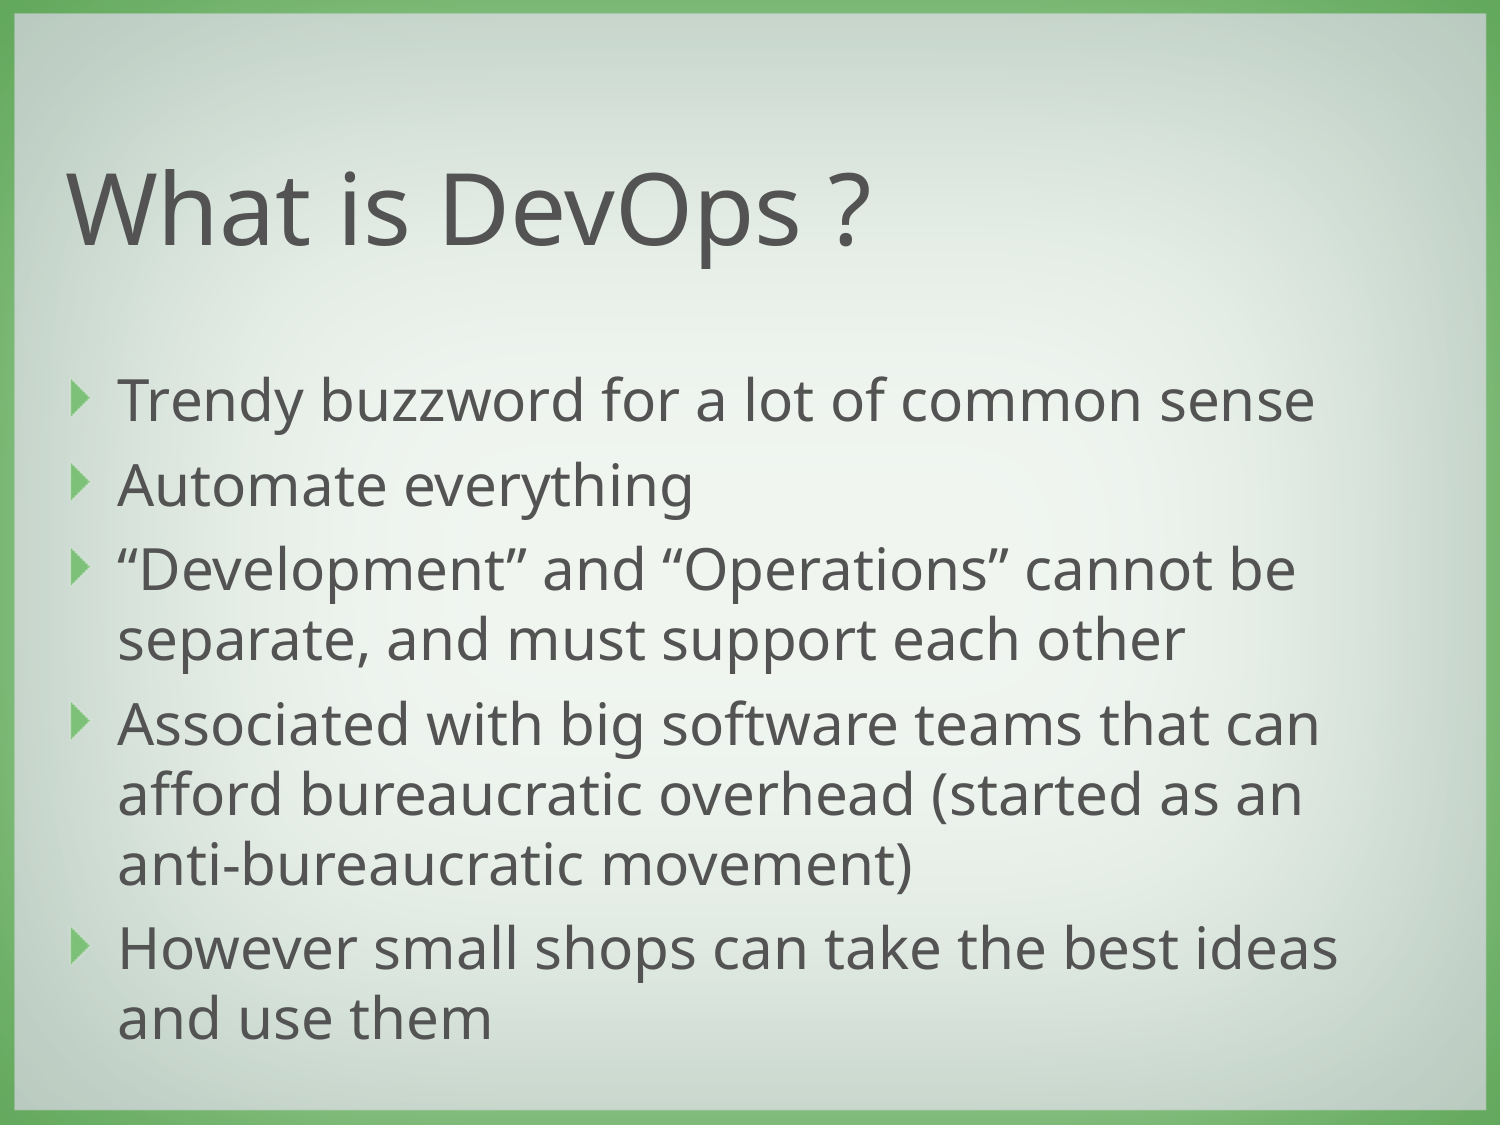

# What is DevOps ?
Trendy buzzword for a lot of common sense
Automate everything
“Development” and “Operations” cannot be separate, and must support each other
Associated with big software teams that can afford bureaucratic overhead (started as an anti-bureaucratic movement)
However small shops can take the best ideas and use them